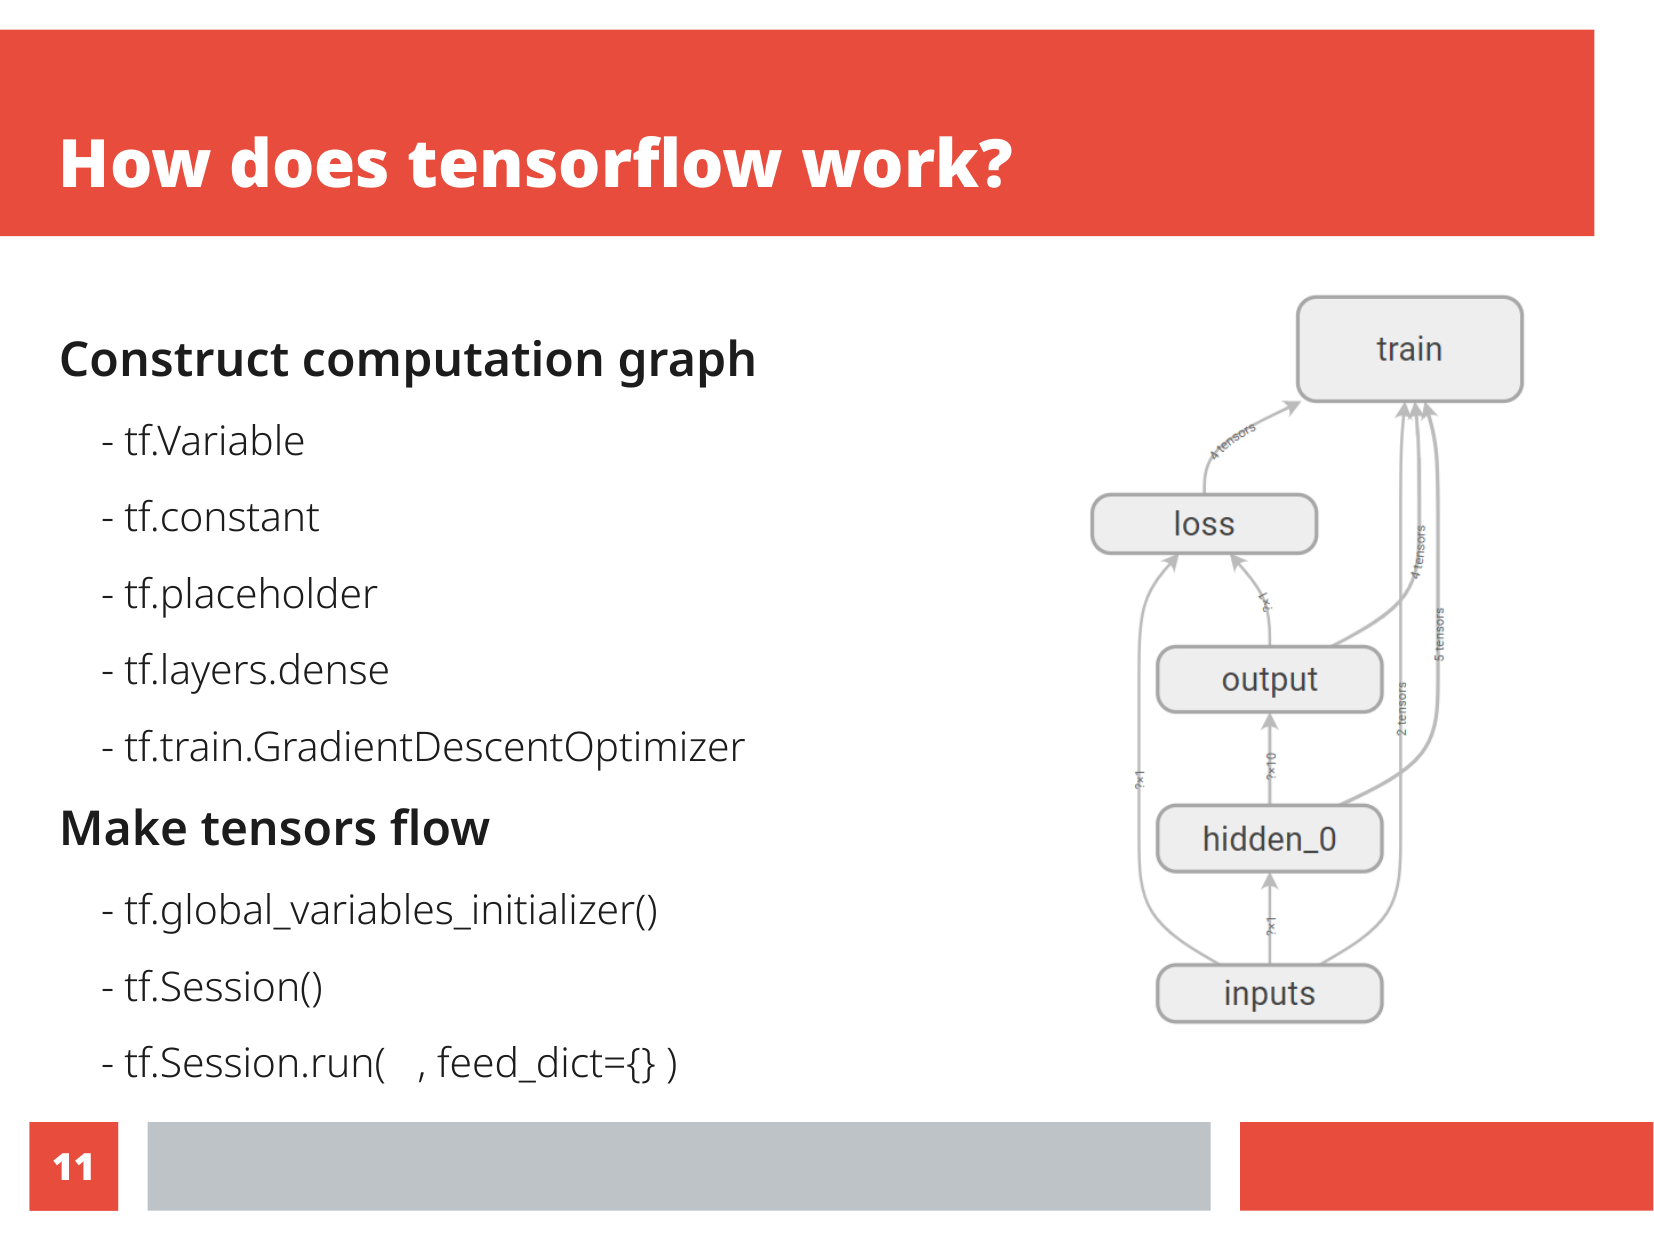

# How does tensorflow work?
Construct computation graph
- tf.Variable
- tf.constant
- tf.placeholder
- tf.layers.dense
- tf.train.GradientDescentOptimizer
Make tensors flow
- tf.global_variables_initializer()
- tf.Session()
- tf.Session.run( , feed_dict={} )
11